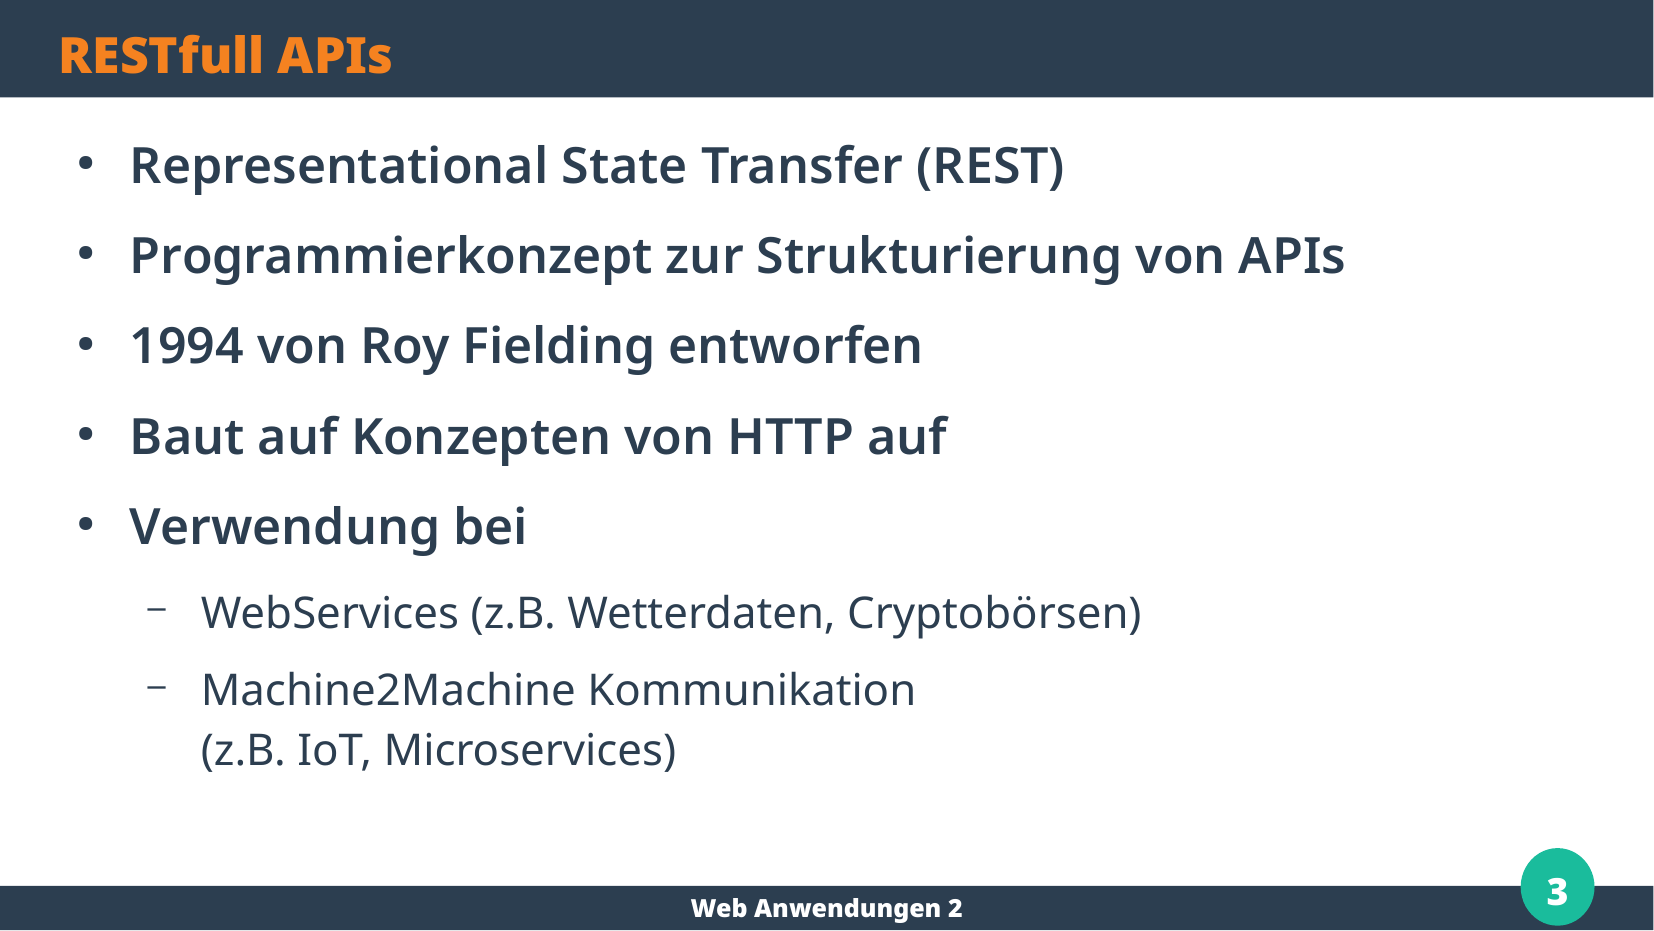

# RESTfull APIs
Representational State Transfer (REST)
Programmierkonzept zur Strukturierung von APIs
1994 von Roy Fielding entworfen
Baut auf Konzepten von HTTP auf
Verwendung bei
WebServices (z.B. Wetterdaten, Cryptobörsen)
Machine2Machine Kommunikation
(z.B. IoT, Microservices)
3